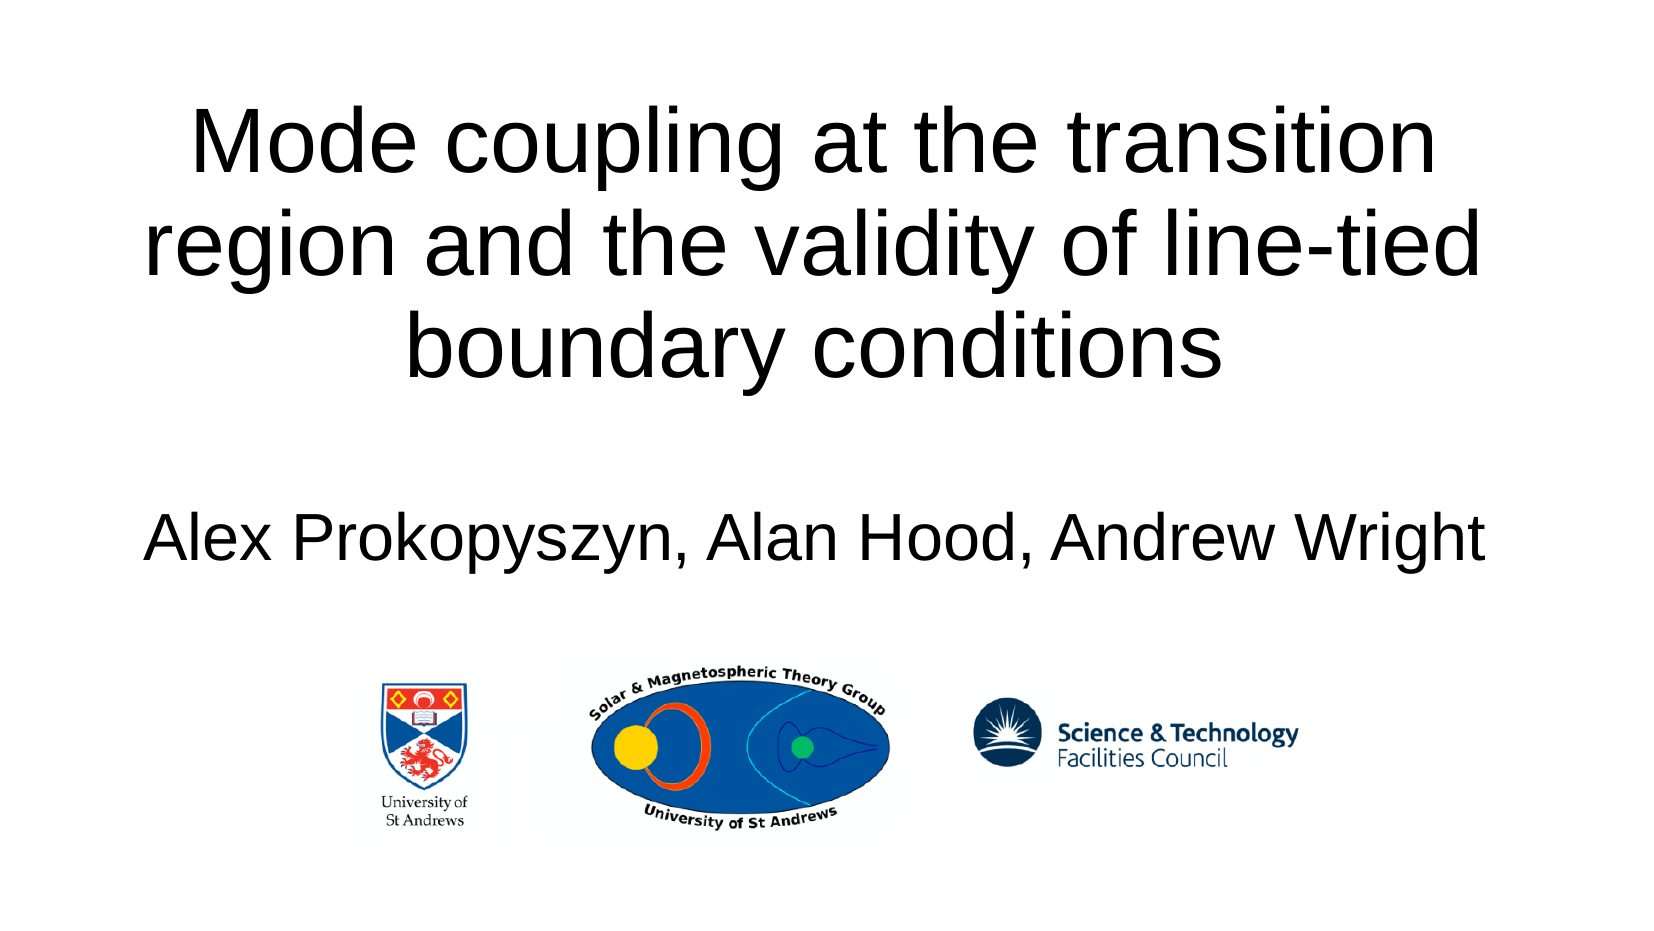

# Mode coupling at the transition region and the validity of line-tied boundary conditions
Alex Prokopyszyn, Alan Hood, Andrew Wright